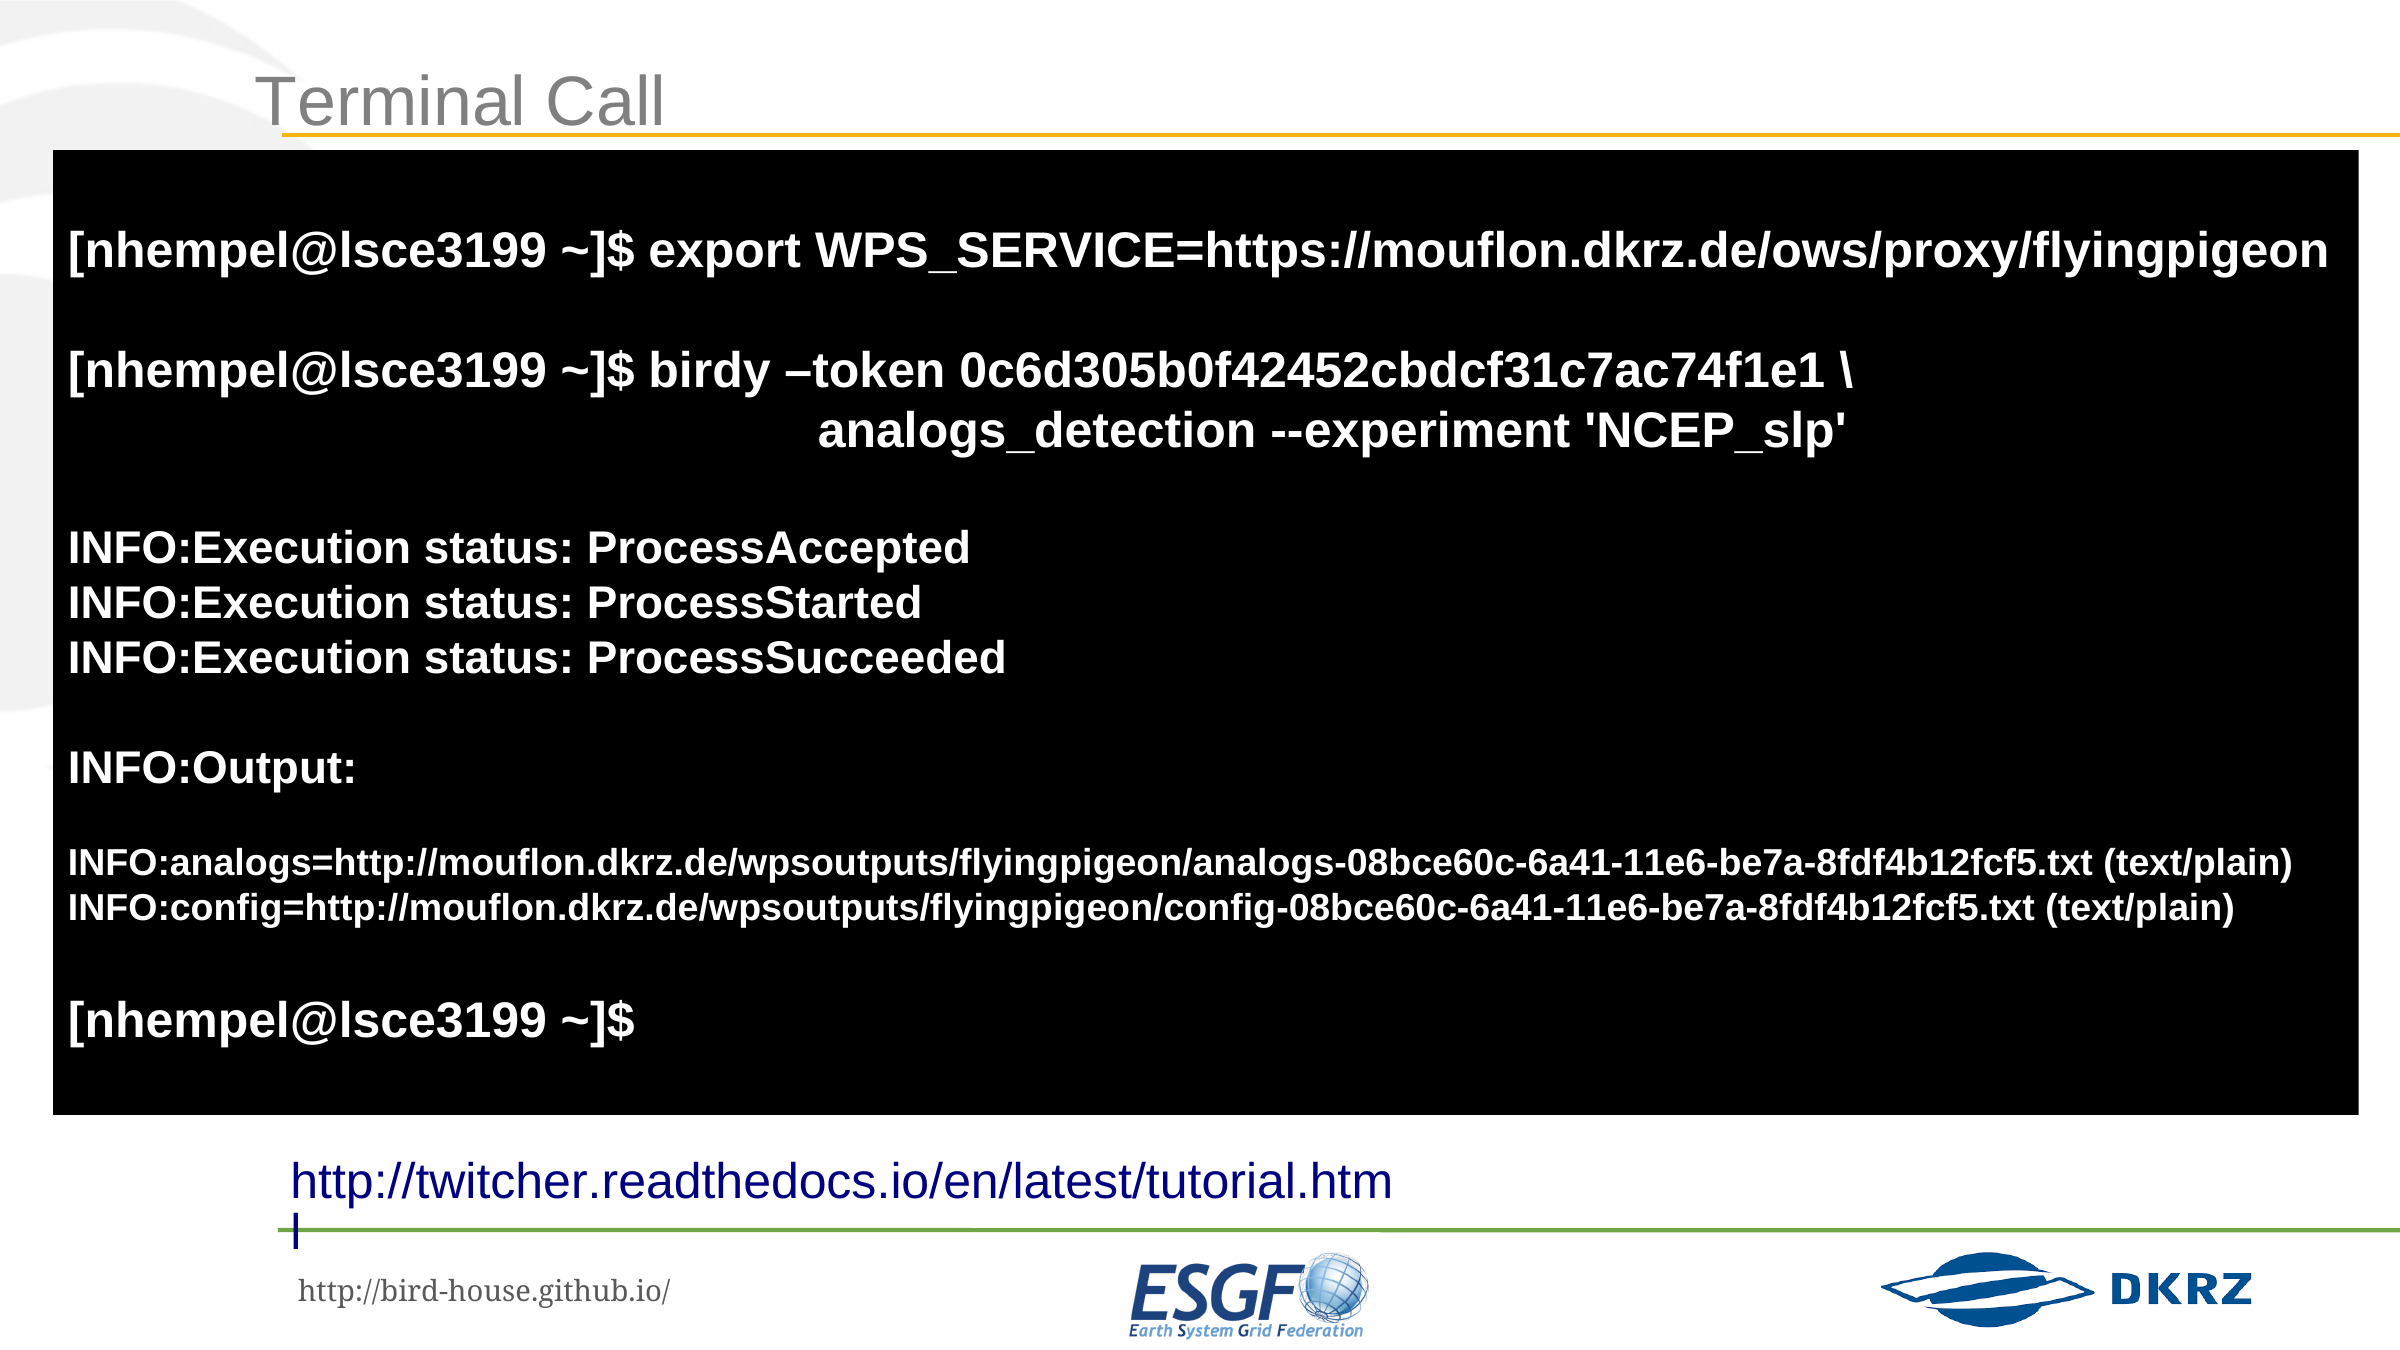

# Terminal Call
[nhempel@lsce3199 ~]$ export WPS_SERVICE=https://mouflon.dkrz.de/ows/proxy/flyingpigeon
[nhempel@lsce3199 ~]$ birdy –token 0c6d305b0f42452cbdcf31c7ac74f1e1 \ 											analogs_detection --experiment 'NCEP_slp'
INFO:Execution status: ProcessAccepted
INFO:Execution status: ProcessStarted
INFO:Execution status: ProcessSucceeded
INFO:Output:
INFO:analogs=http://mouflon.dkrz.de/wpsoutputs/flyingpigeon/analogs-08bce60c-6a41-11e6-be7a-8fdf4b12fcf5.txt (text/plain)
INFO:config=http://mouflon.dkrz.de/wpsoutputs/flyingpigeon/config-08bce60c-6a41-11e6-be7a-8fdf4b12fcf5.txt (text/plain)
[nhempel@lsce3199 ~]$
http://twitcher.readthedocs.io/en/latest/tutorial.html